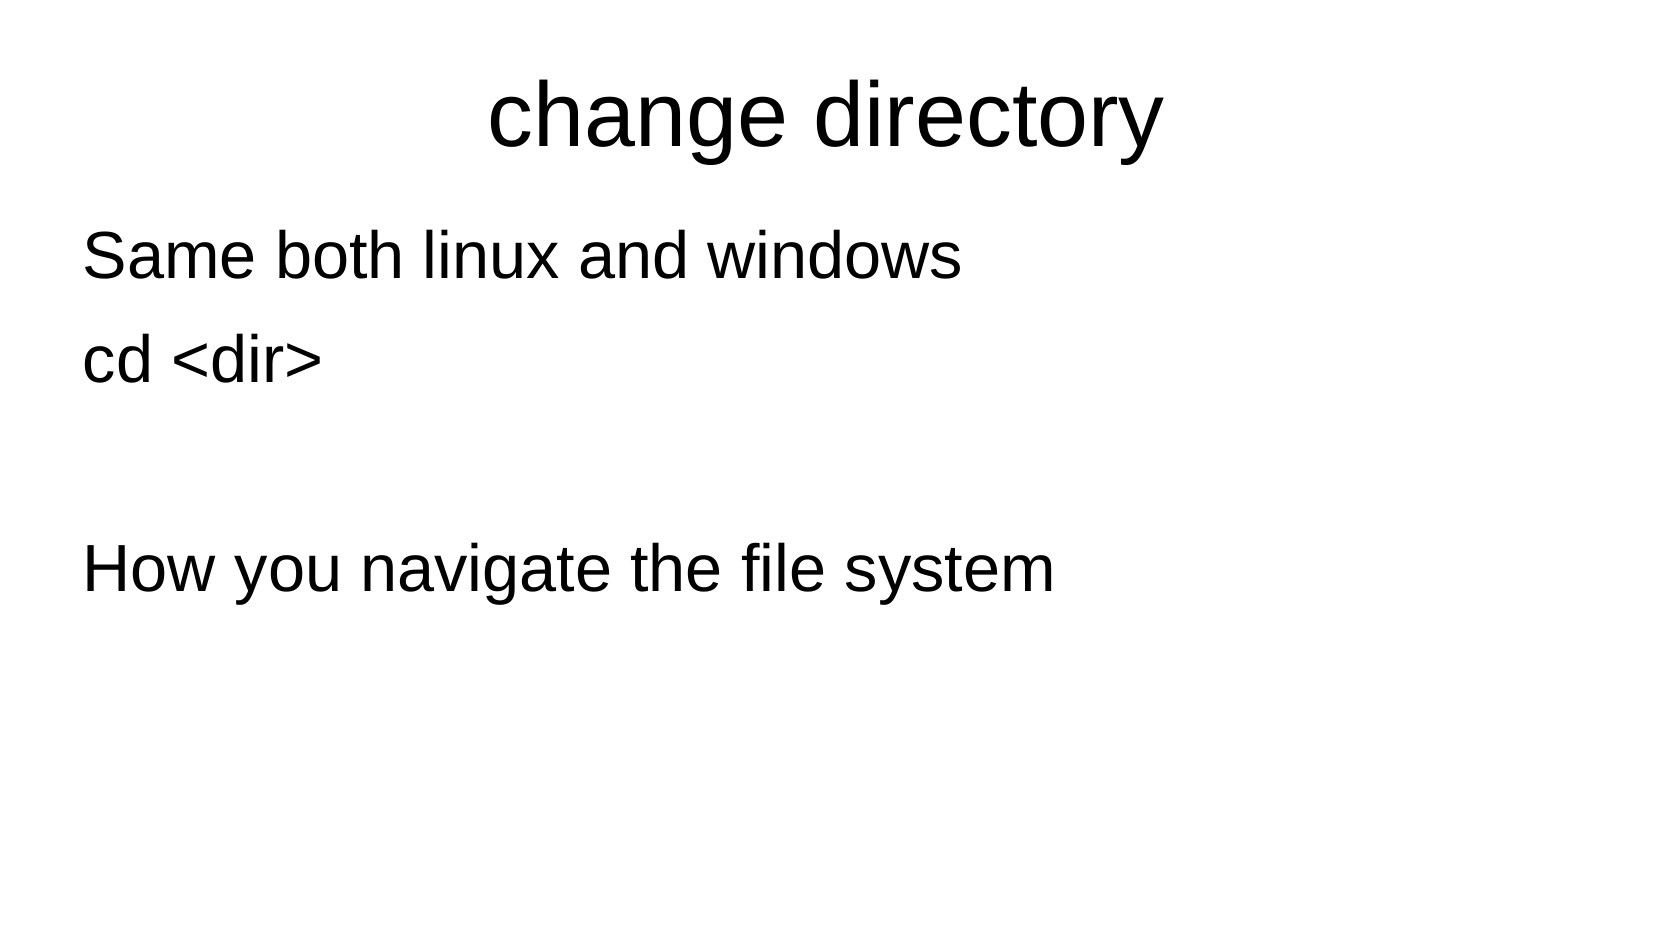

# change directory
Same both linux and windows
cd <dir>
How you navigate the file system